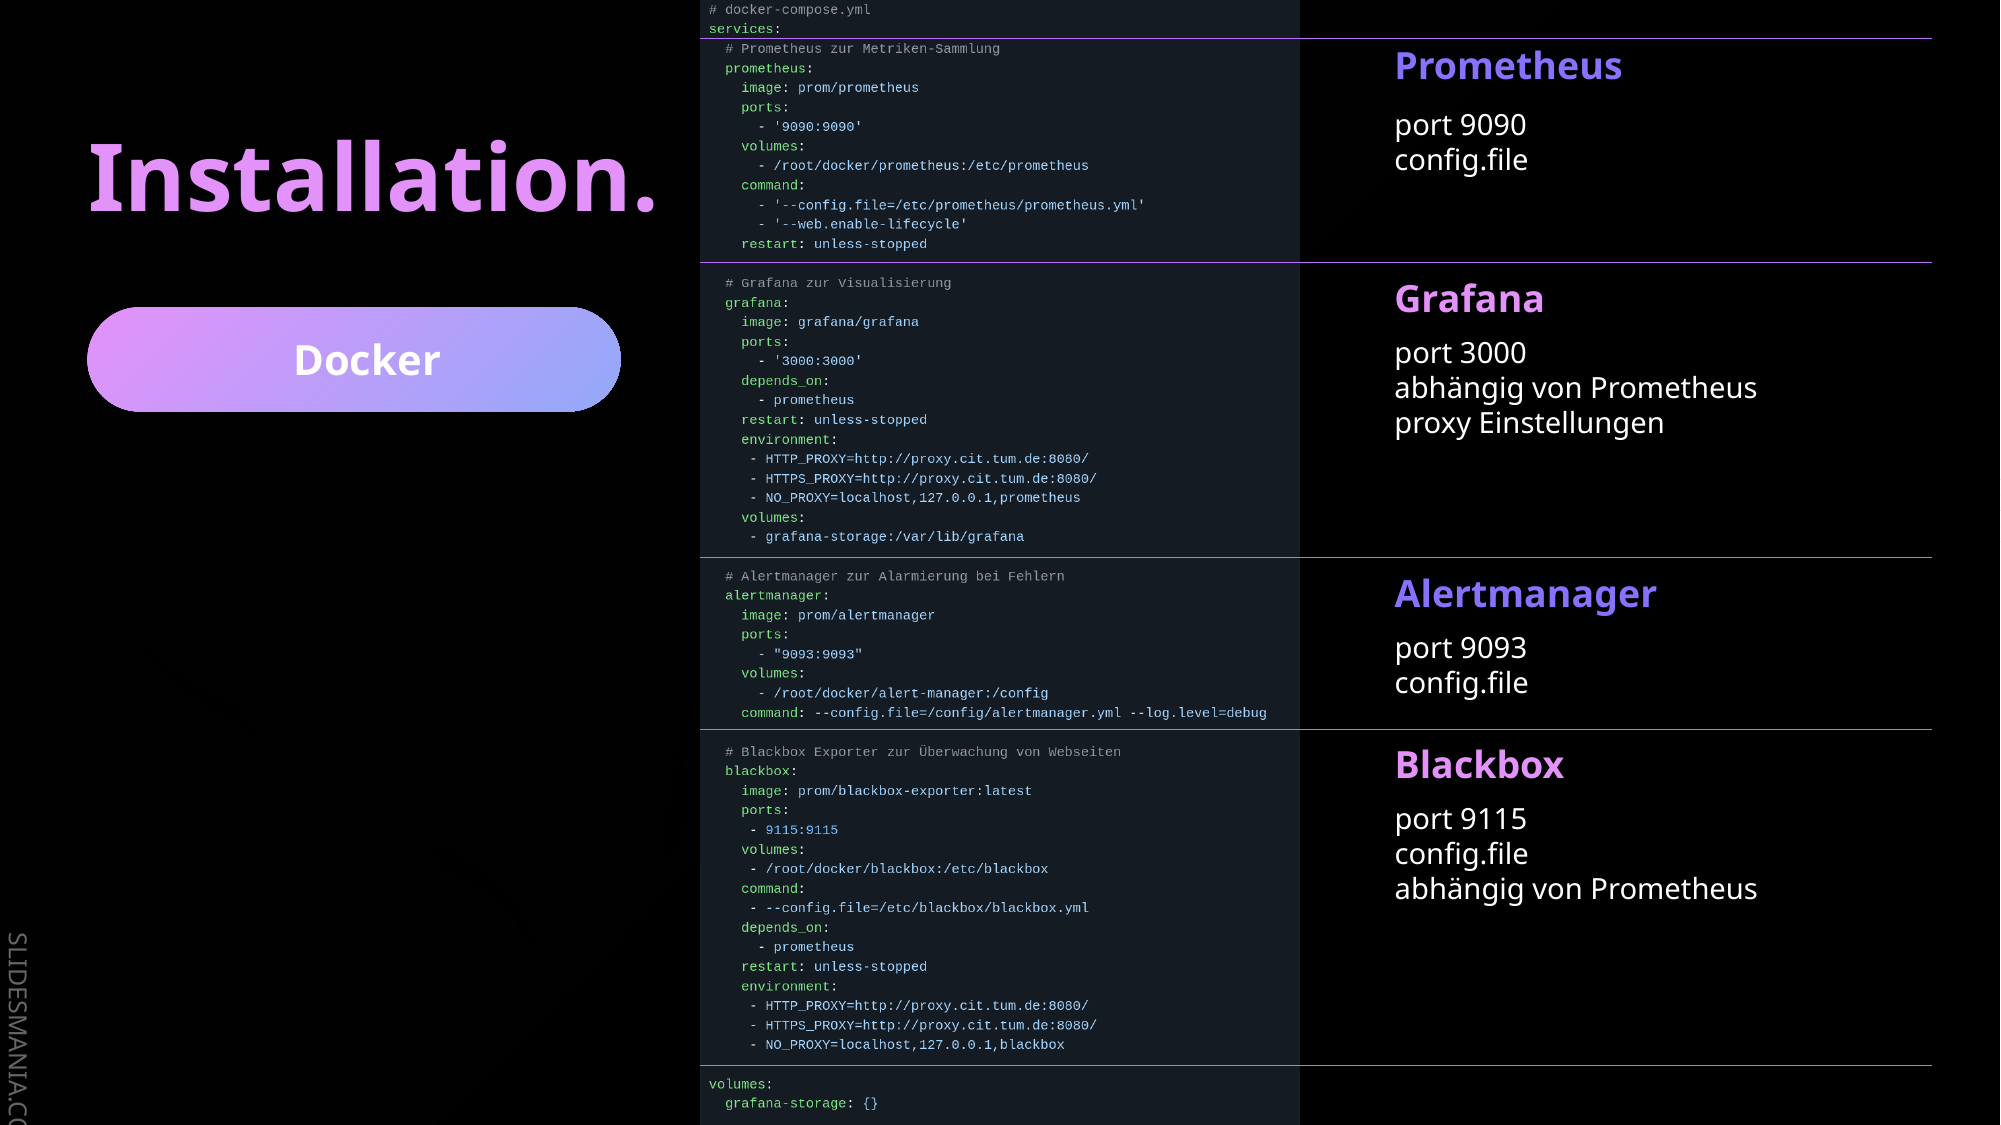

Prometheus
port 9090
config.file
# Installation.
Grafana
Docker
Firewall
port 3000
abhängig von Prometheus
proxy Einstellungen
Alertmanager
port 9093
config.file
Blackbox
port 9115
config.file
abhängig von Prometheus